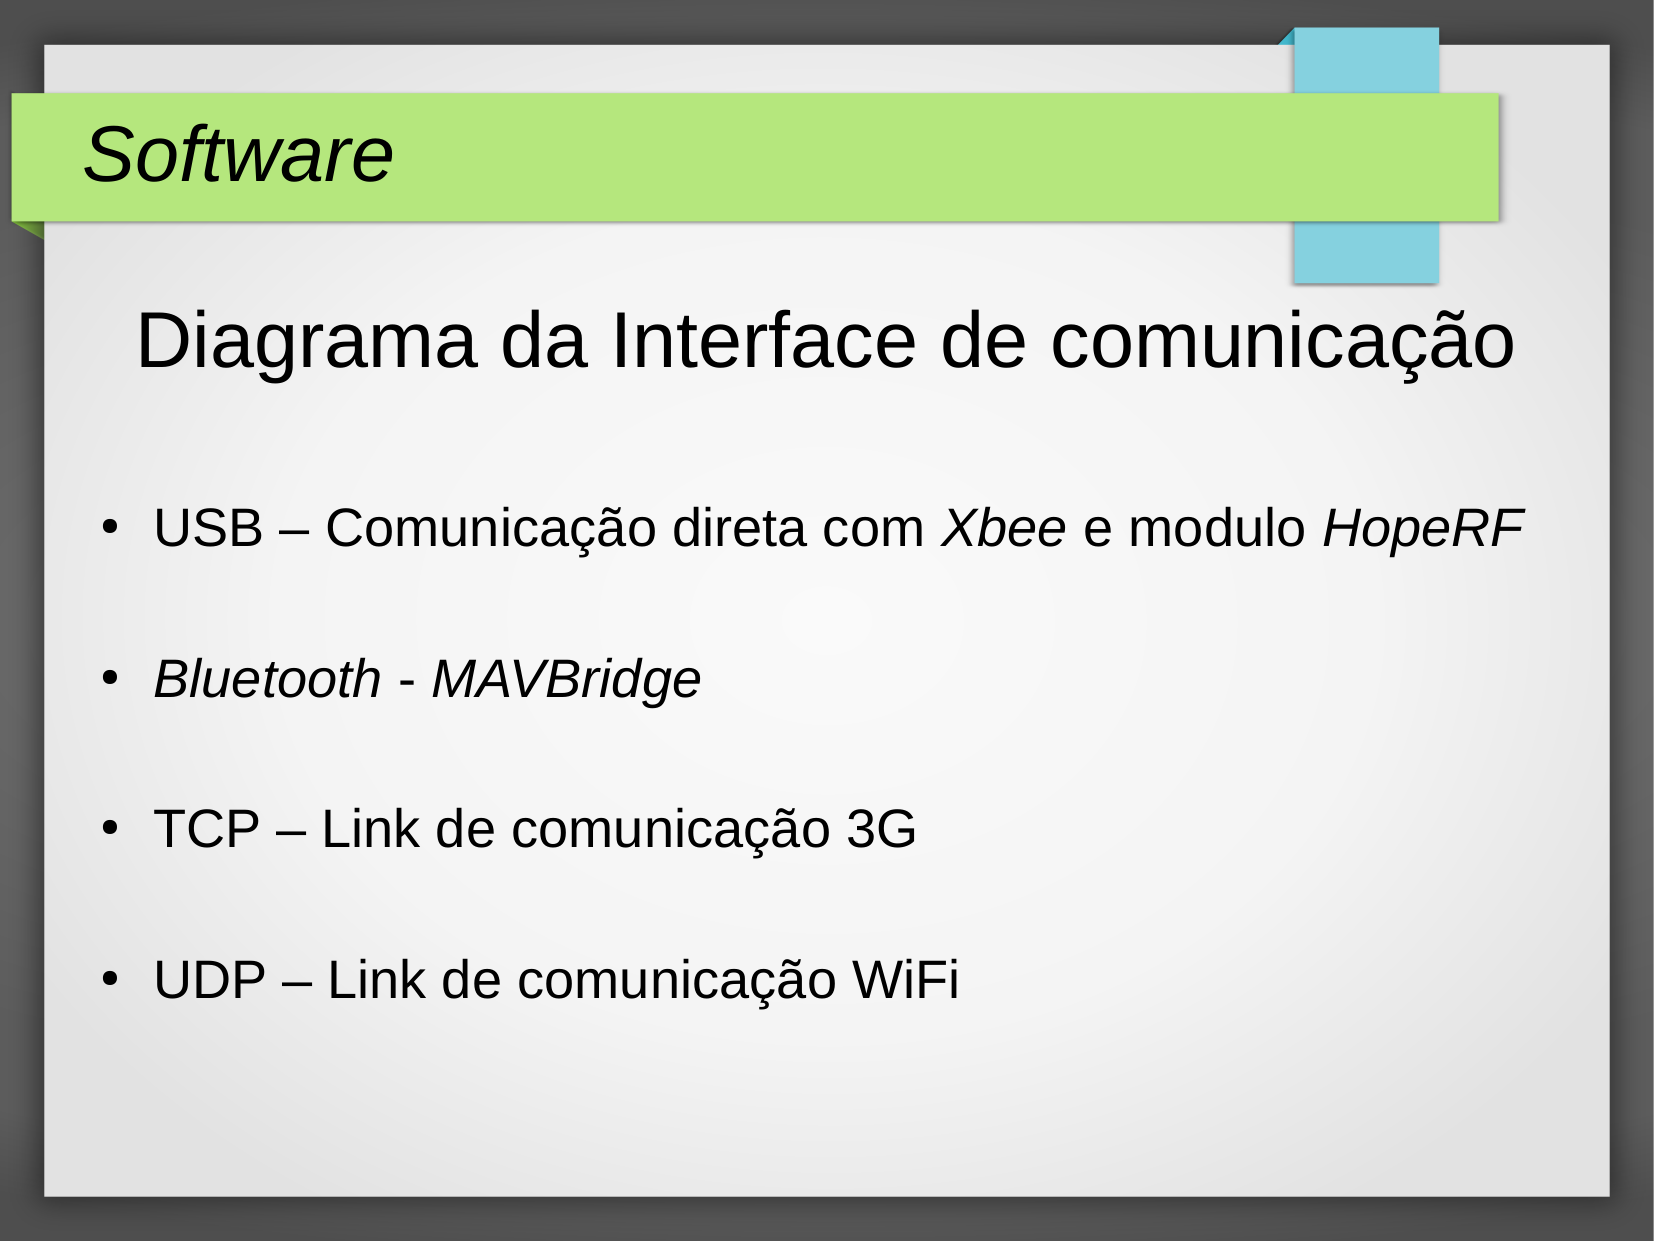

# Software
Diagrama da Interface de comunicação
USB – Comunicação direta com Xbee e modulo HopeRF
Bluetooth - MAVBridge
TCP – Link de comunicação 3G
UDP – Link de comunicação WiFi